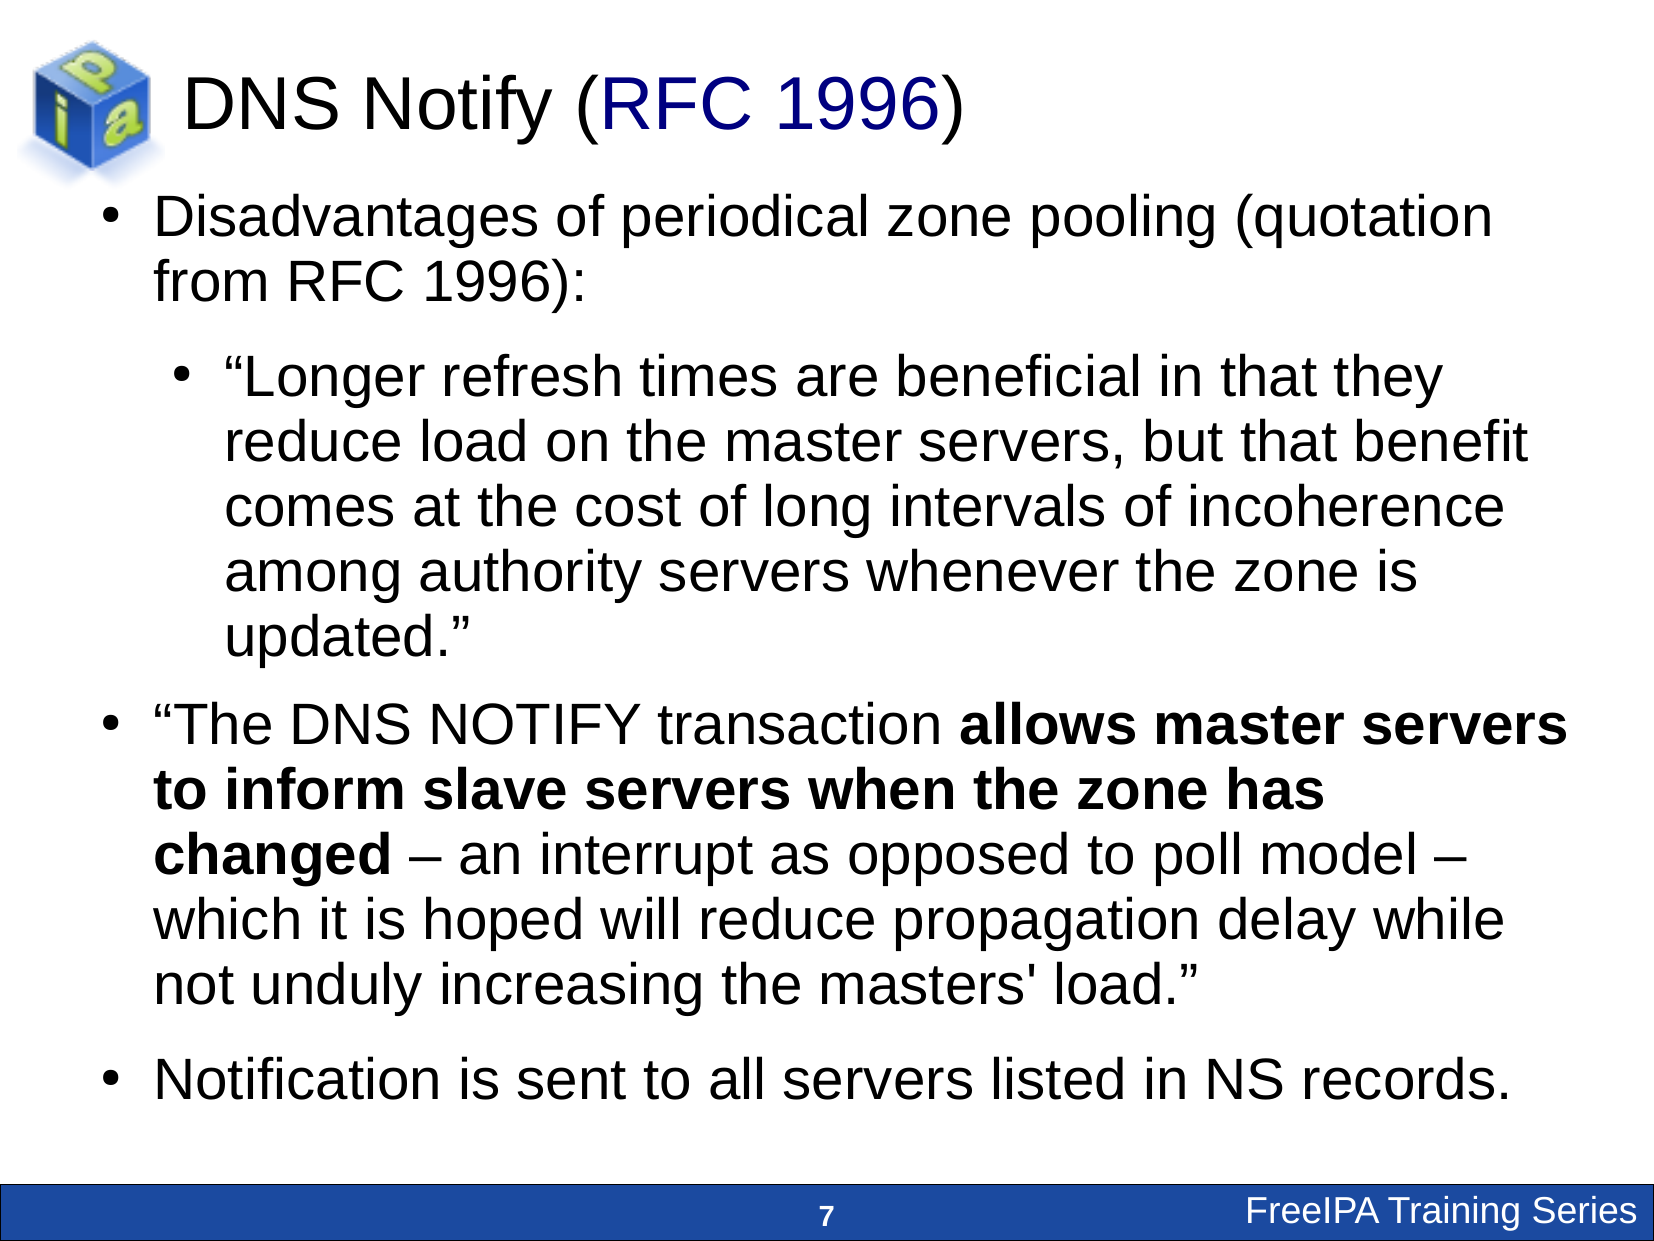

# DNS Notify (RFC 1996)
Disadvantages of periodical zone pooling (quotation from RFC 1996):
“Longer refresh times are beneficial in that they reduce load on the master servers, but that benefit comes at the cost of long intervals of incoherence among authority servers whenever the zone is updated.”
“The DNS NOTIFY transaction allows master servers to inform slave servers when the zone has changed – an interrupt as opposed to poll model – which it is hoped will reduce propagation delay while not unduly increasing the masters' load.”
Notification is sent to all servers listed in NS records.
7